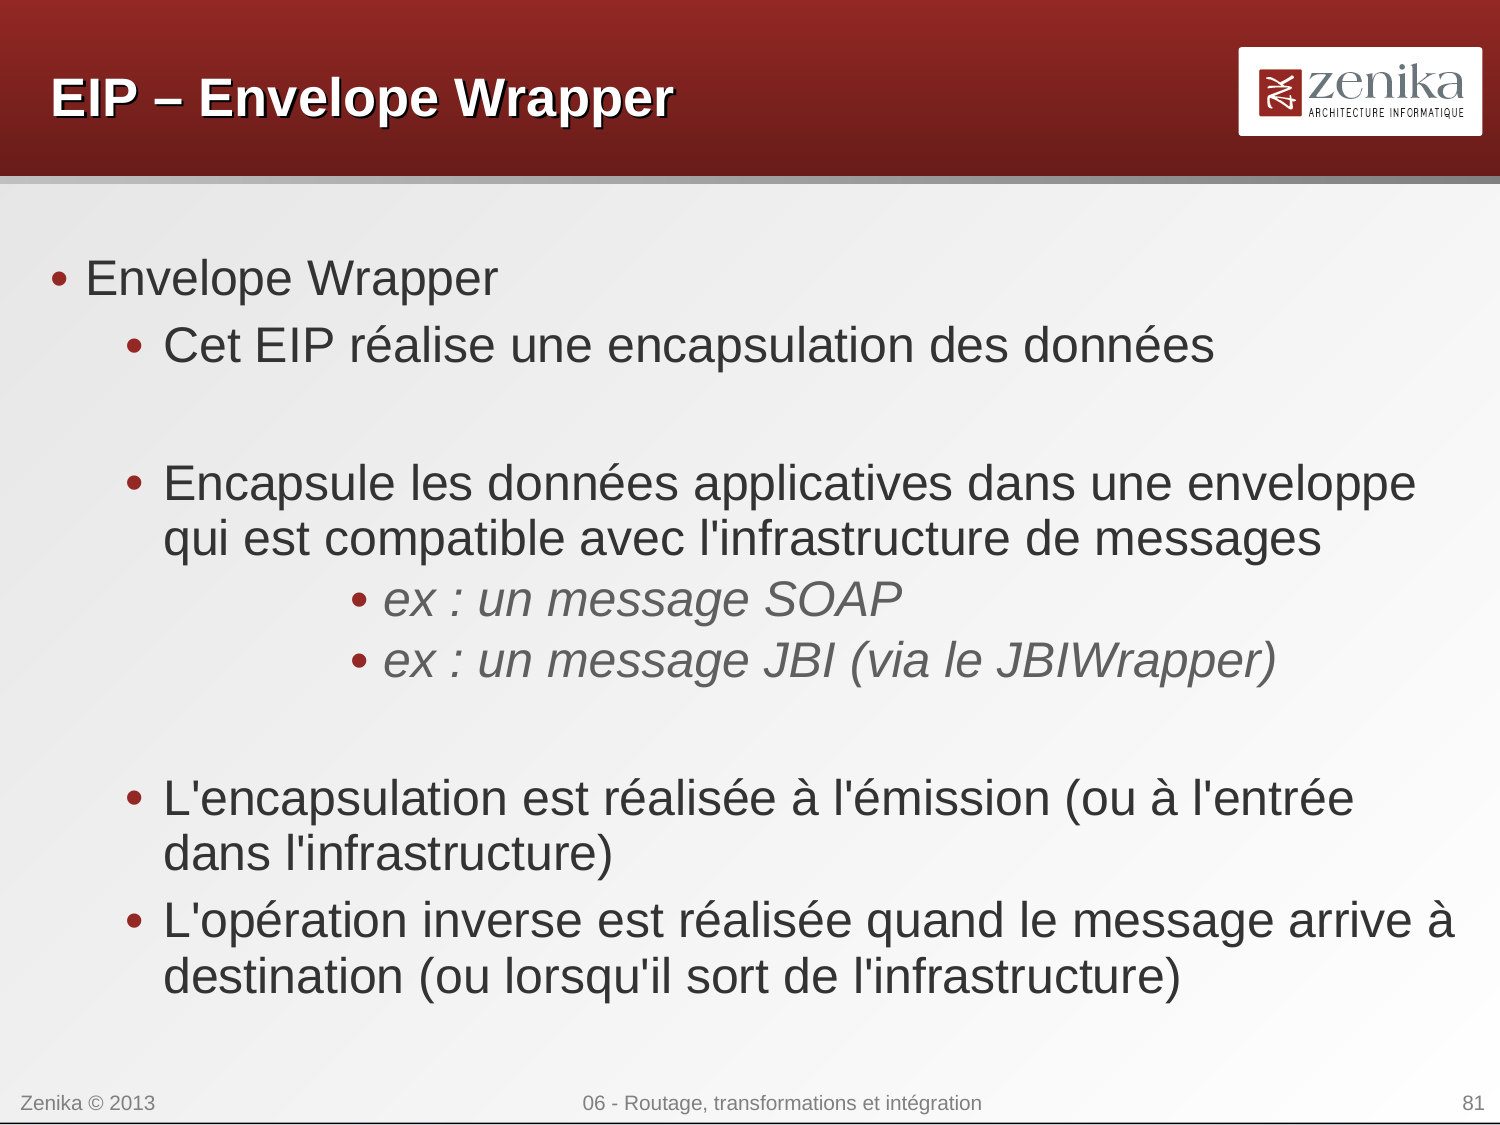

# EIP – Envelope Wrapper
Envelope Wrapper
Cet EIP réalise une encapsulation des données
Encapsule les données applicatives dans une enveloppe qui est compatible avec l'infrastructure de messages
 ex : un message SOAP
 ex : un message JBI (via le JBIWrapper)
L'encapsulation est réalisée à l'émission (ou à l'entrée dans l'infrastructure)
L'opération inverse est réalisée quand le message arrive à destination (ou lorsqu'il sort de l'infrastructure)